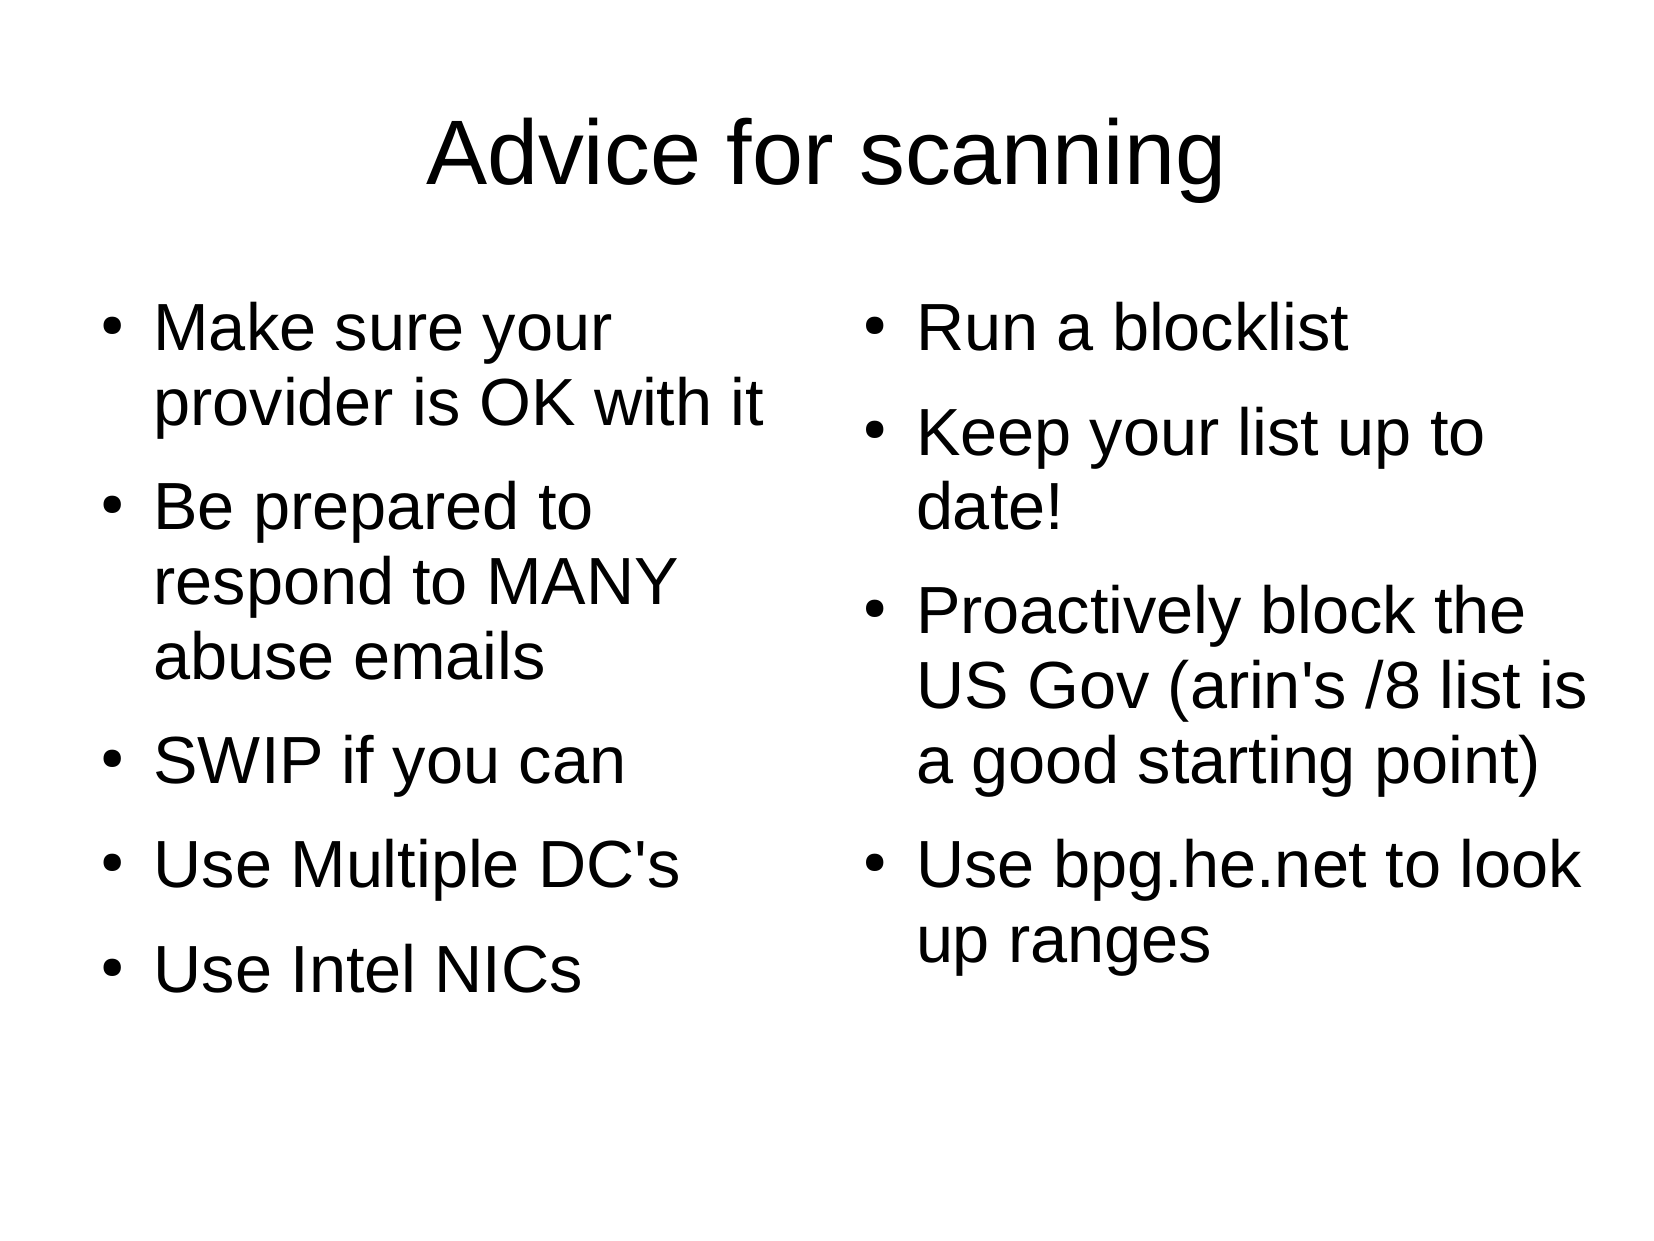

# Advice for scanning
Make sure your provider is OK with it
Be prepared to respond to MANY abuse emails
SWIP if you can
Use Multiple DC's
Use Intel NICs
Run a blocklist
Keep your list up to date!
Proactively block the US Gov (arin's /8 list is a good starting point)
Use bpg.he.net to look up ranges